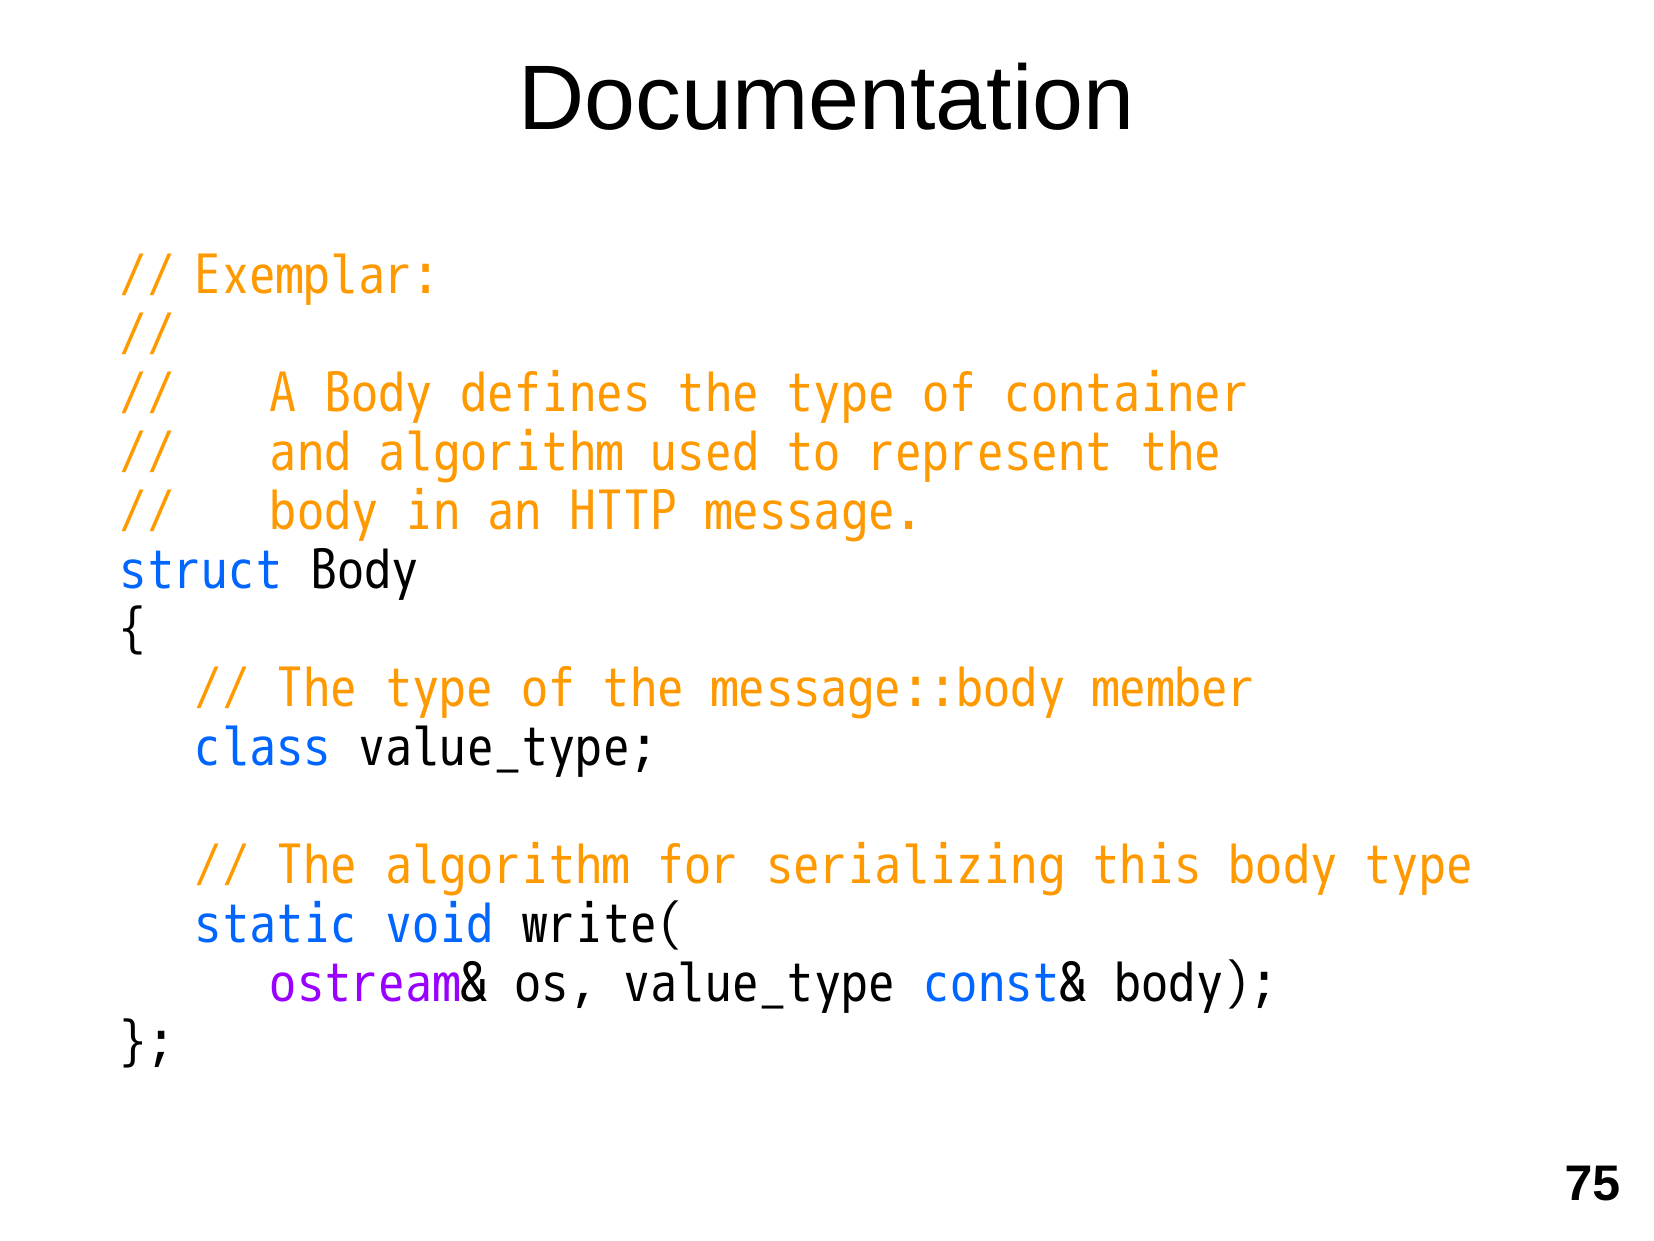

# Documentation
//	Exemplar:
//
//		A Body defines the type of container
// 	and algorithm used to represent the
// 	body in an HTTP message.
struct Body
{
	// The type of the message::body member
	class value_type;
	// The algorithm for serializing this body type
	static void write(
		ostream& os, value_type const& body);
};
75